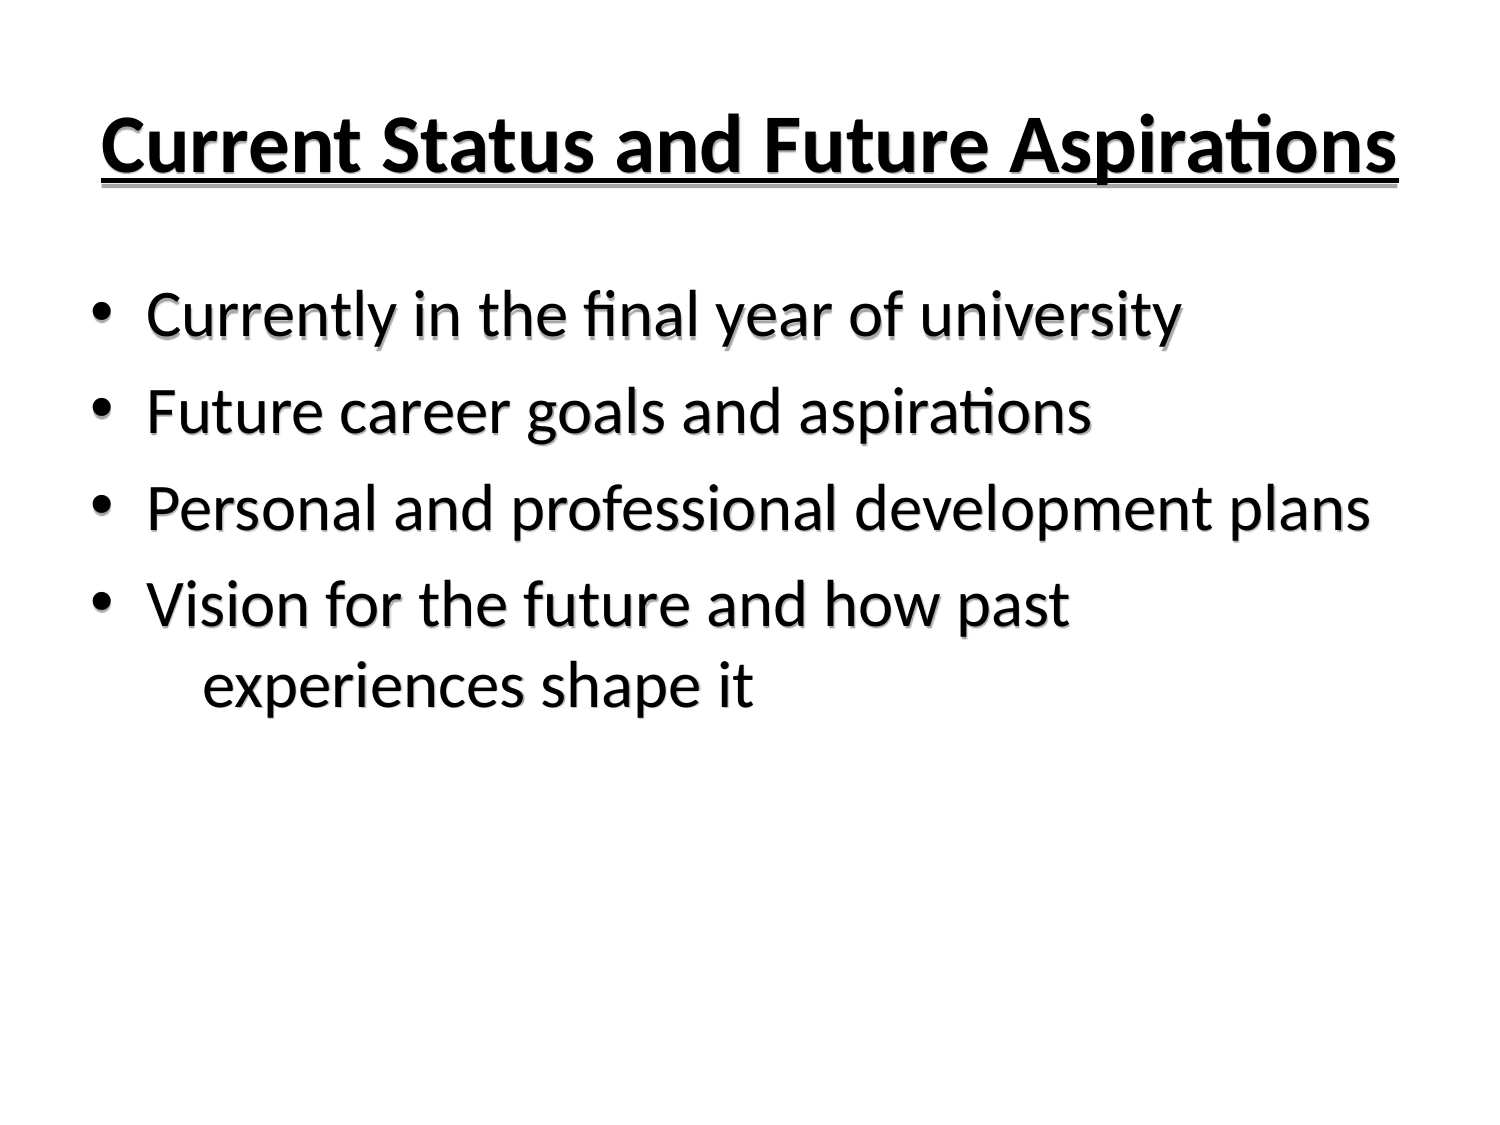

# Current Status and Future Aspirations
Currently in the final year of university
Future career goals and aspirations
Personal and professional development plans
Vision for the future and how past experiences shape it